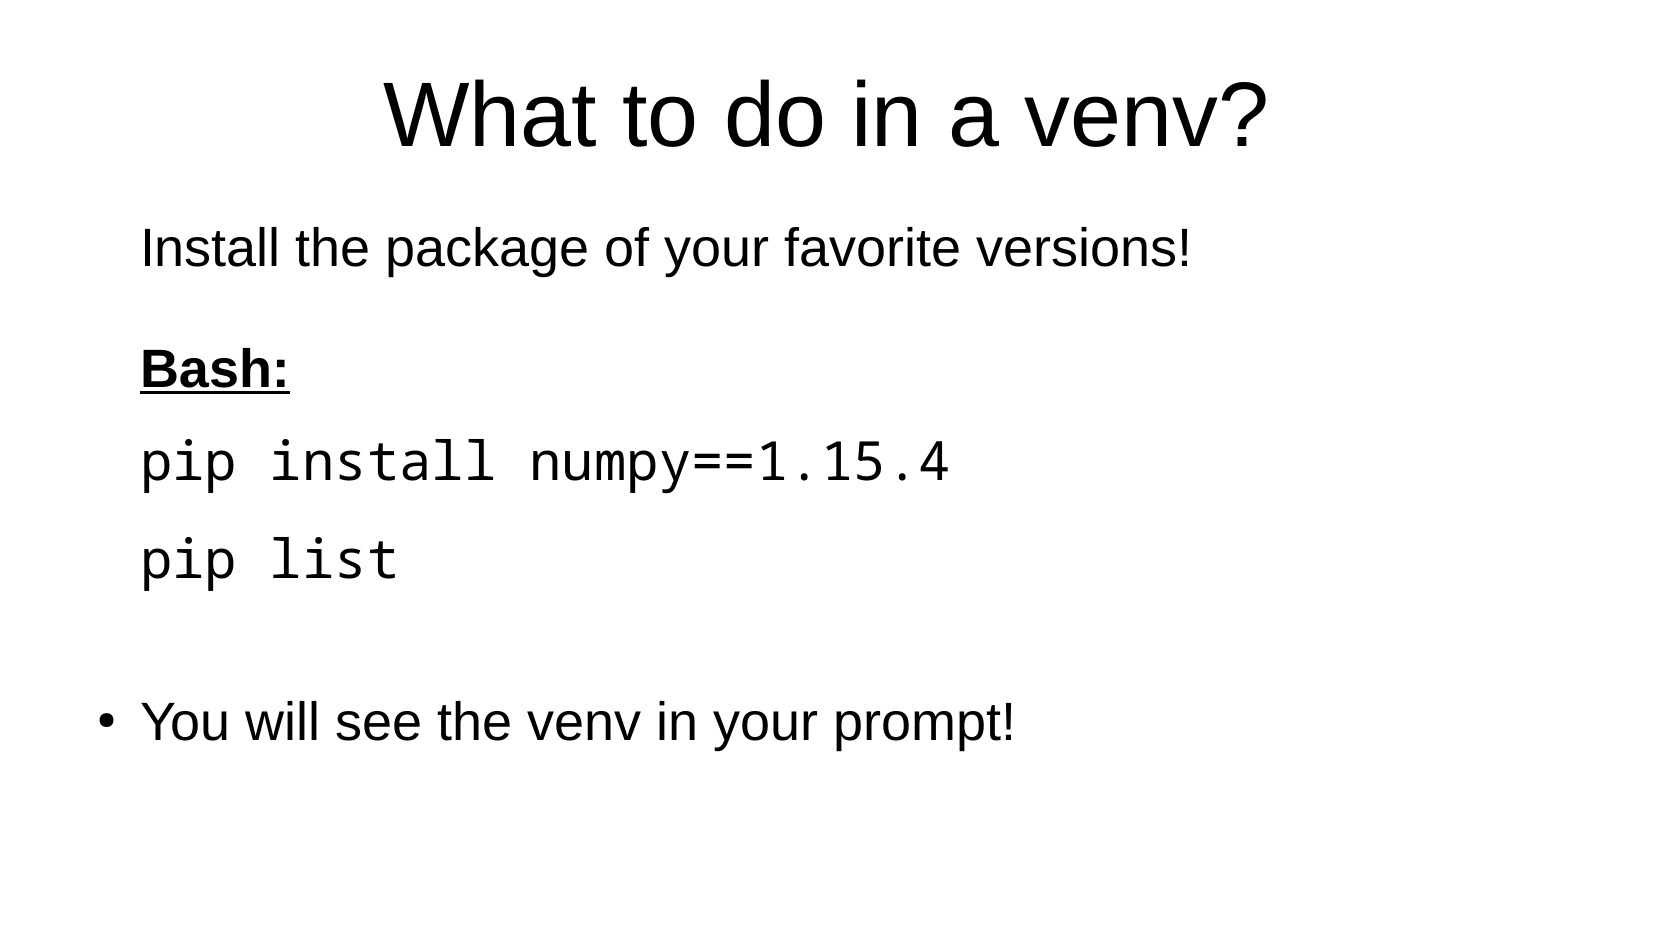

# What to do in a venv?
Install the package of your favorite versions!
Bash:
pip install numpy==1.15.4
pip list
You will see the venv in your prompt!